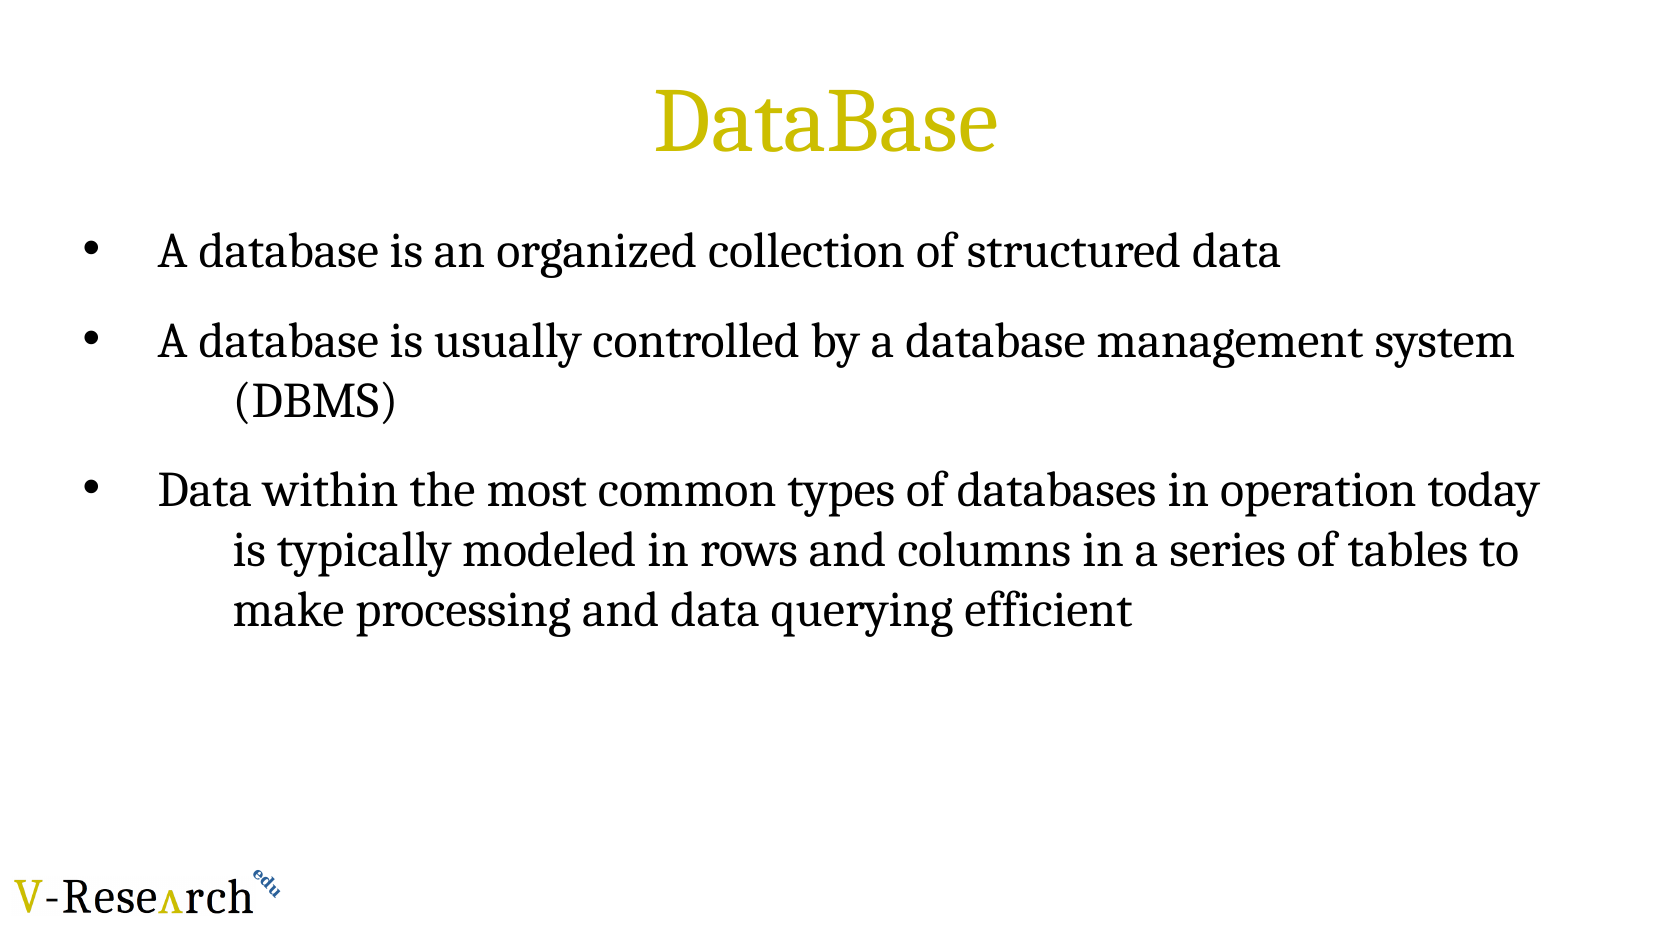

# DataBase
A database is an organized collection of structured data
A database is usually controlled by a database management system (DBMS)
Data within the most common types of databases in operation today is typically modeled in rows and columns in a series of tables to make processing and data querying efficient
edu